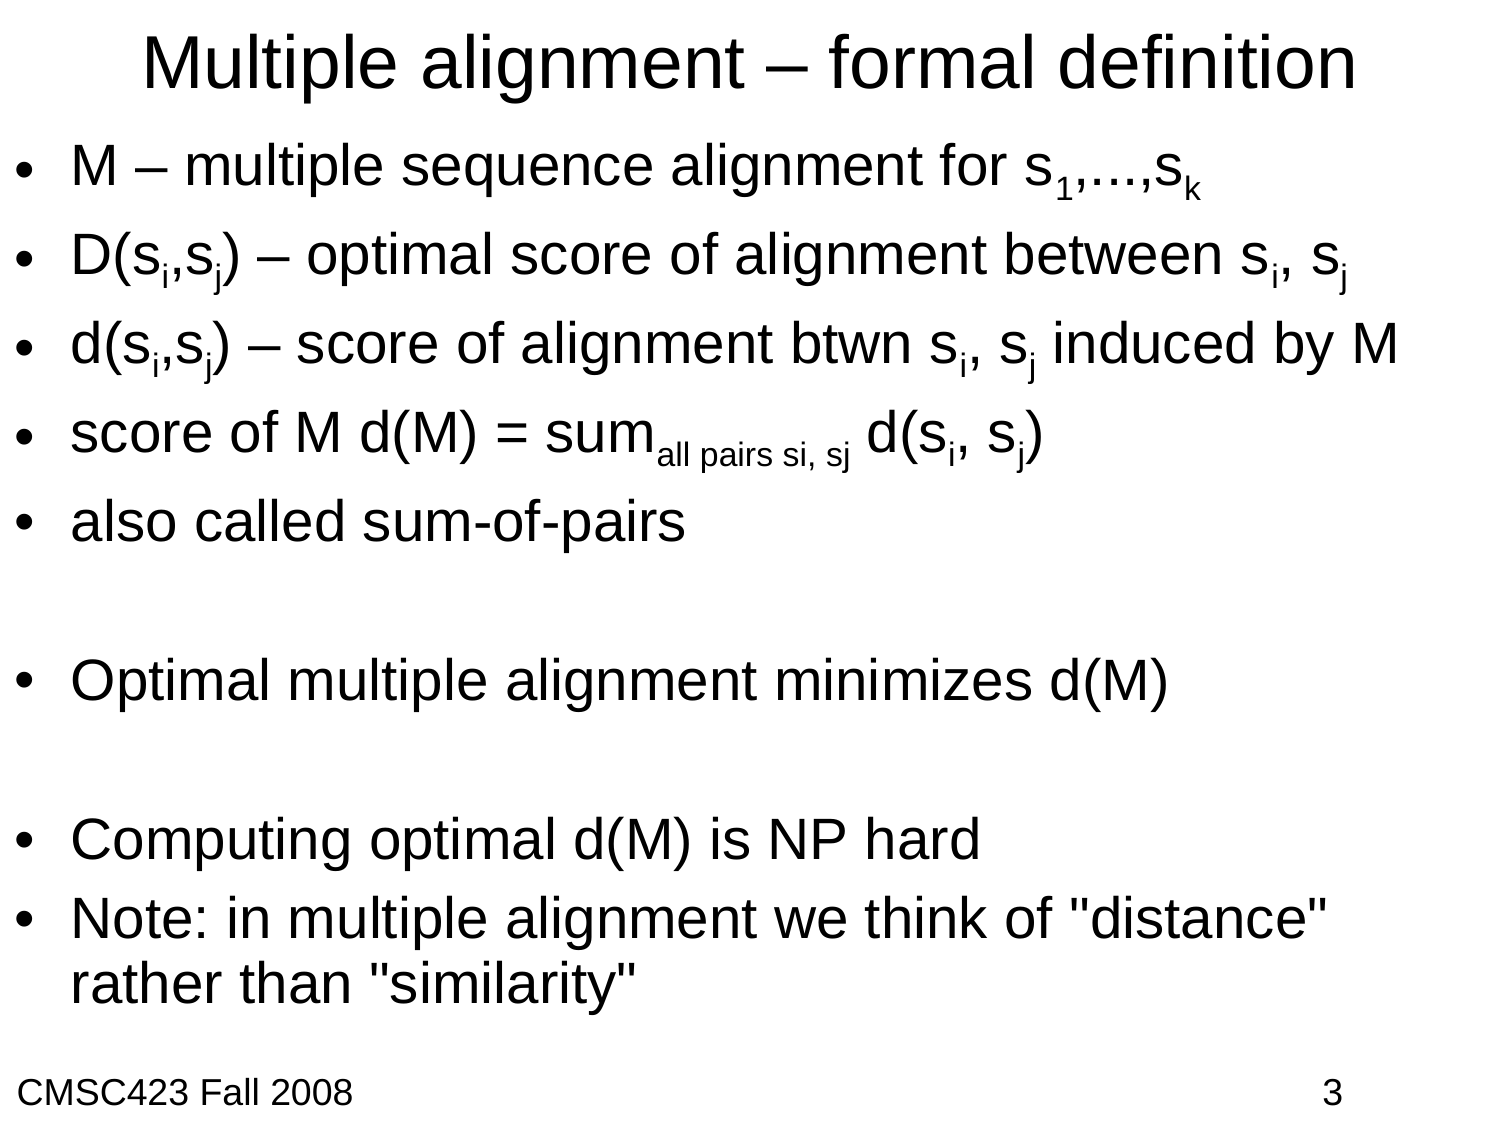

# Multiple alignment – formal definition
M – multiple sequence alignment for s1,...,sk
D(si,sj) – optimal score of alignment between si, sj
d(si,sj) – score of alignment btwn si, sj induced by M
score of M d(M) = sumall pairs si, sj d(si, sj)
also called sum-of-pairs
Optimal multiple alignment minimizes d(M)
Computing optimal d(M) is NP hard
Note: in multiple alignment we think of "distance" rather than "similarity"
CMSC423 Fall 2008
3